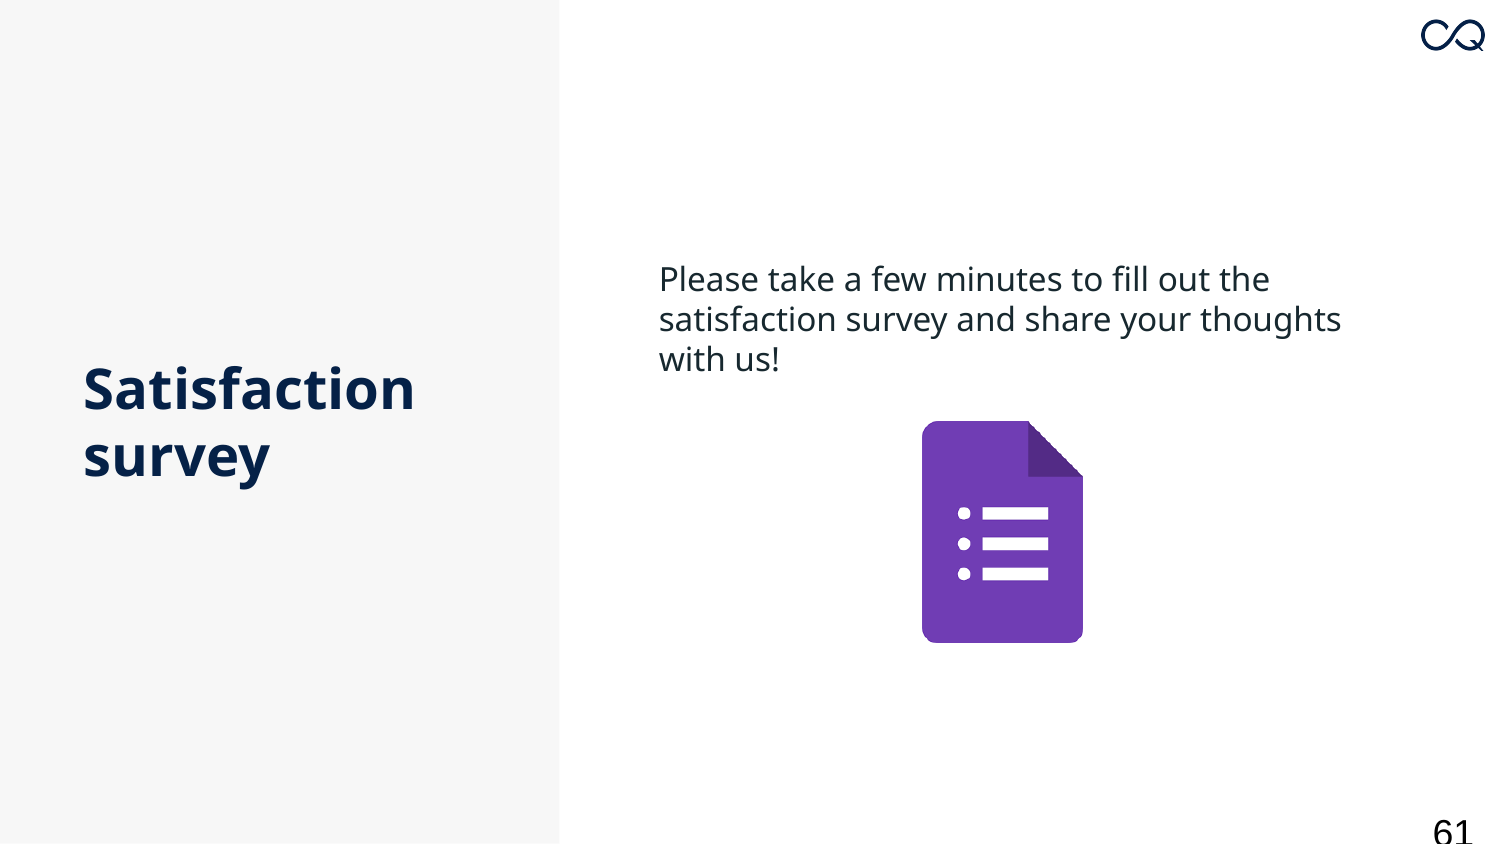

Please take a few minutes to fill out the satisfaction survey and share your thoughts with us!
# Satisfaction survey